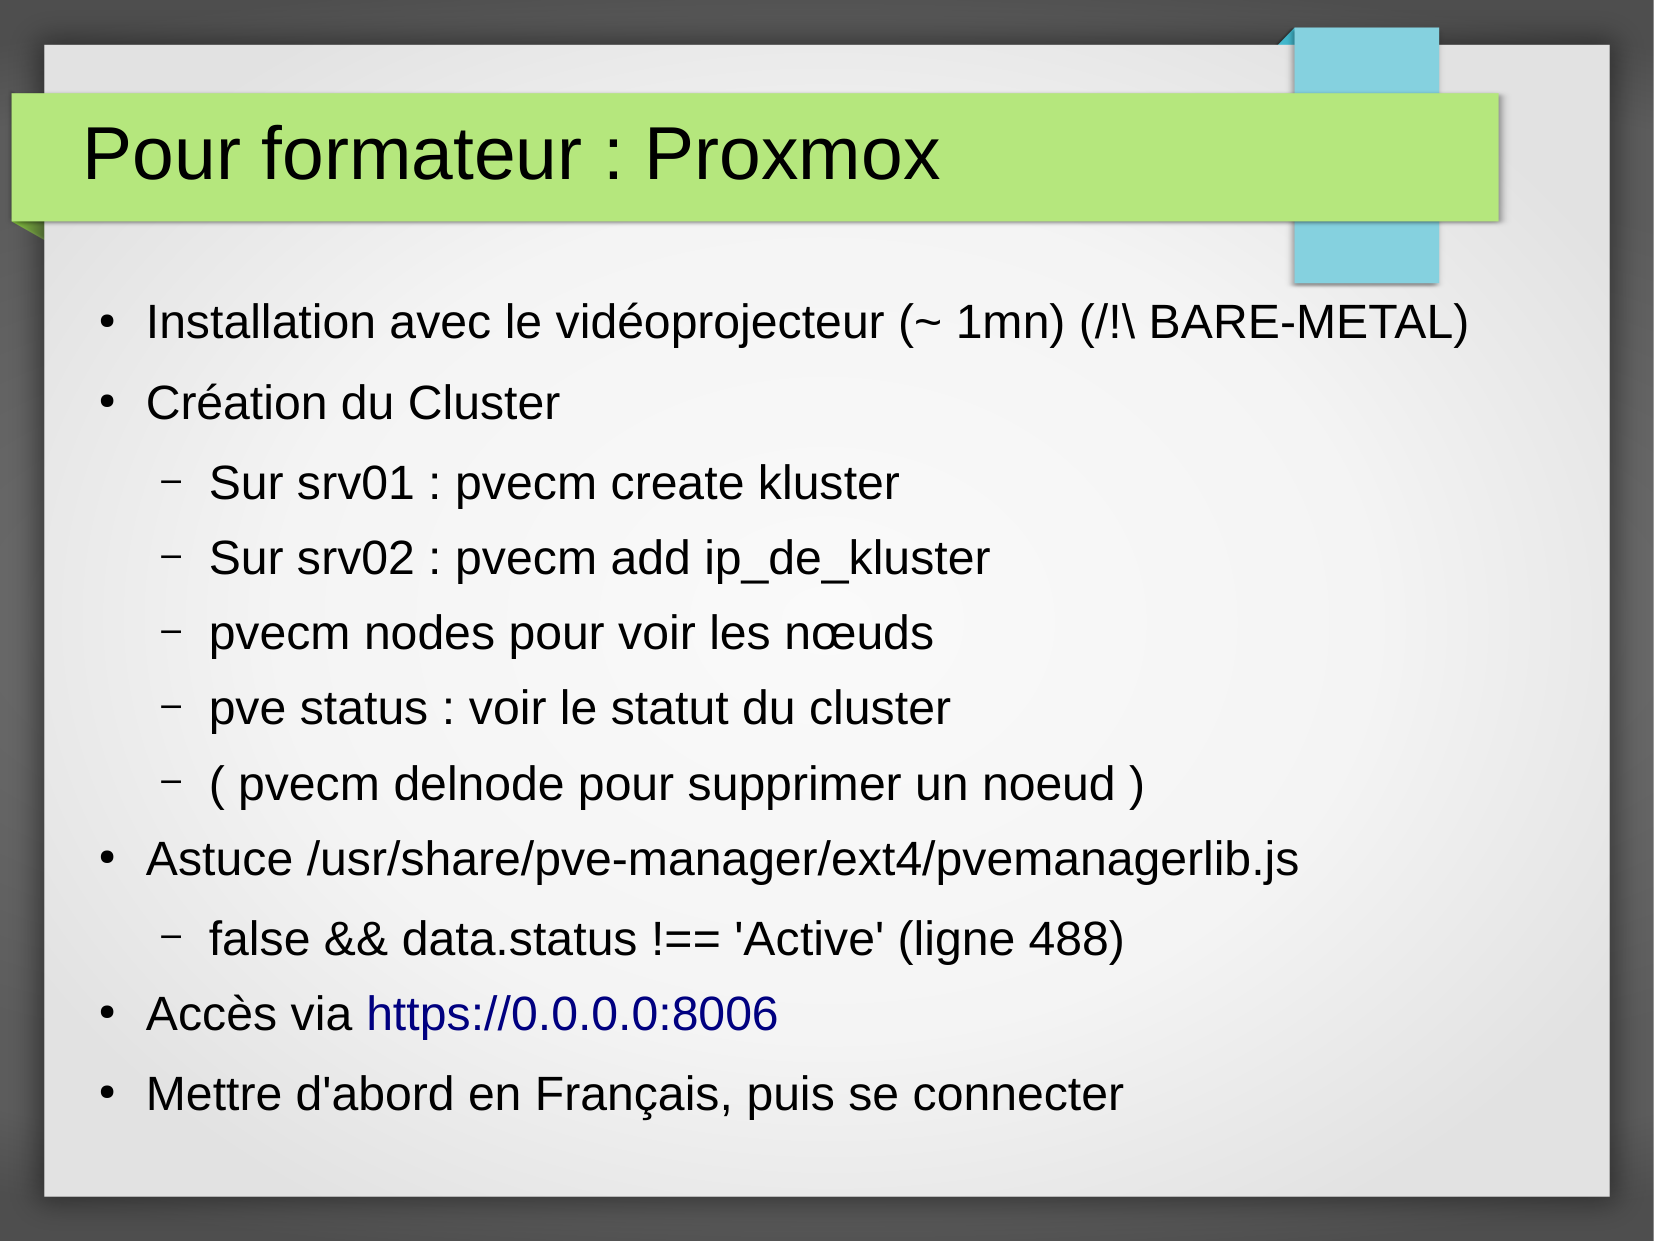

# Pour formateur : Proxmox
Installation avec le vidéoprojecteur (~ 1mn) (/!\ BARE-METAL)
Création du Cluster
Sur srv01 : pvecm create kluster
Sur srv02 : pvecm add ip_de_kluster
pvecm nodes pour voir les nœuds
pve status : voir le statut du cluster
( pvecm delnode pour supprimer un noeud )
Astuce /usr/share/pve-manager/ext4/pvemanagerlib.js
false && data.status !== 'Active' (ligne 488)
Accès via https://0.0.0.0:8006
Mettre d'abord en Français, puis se connecter